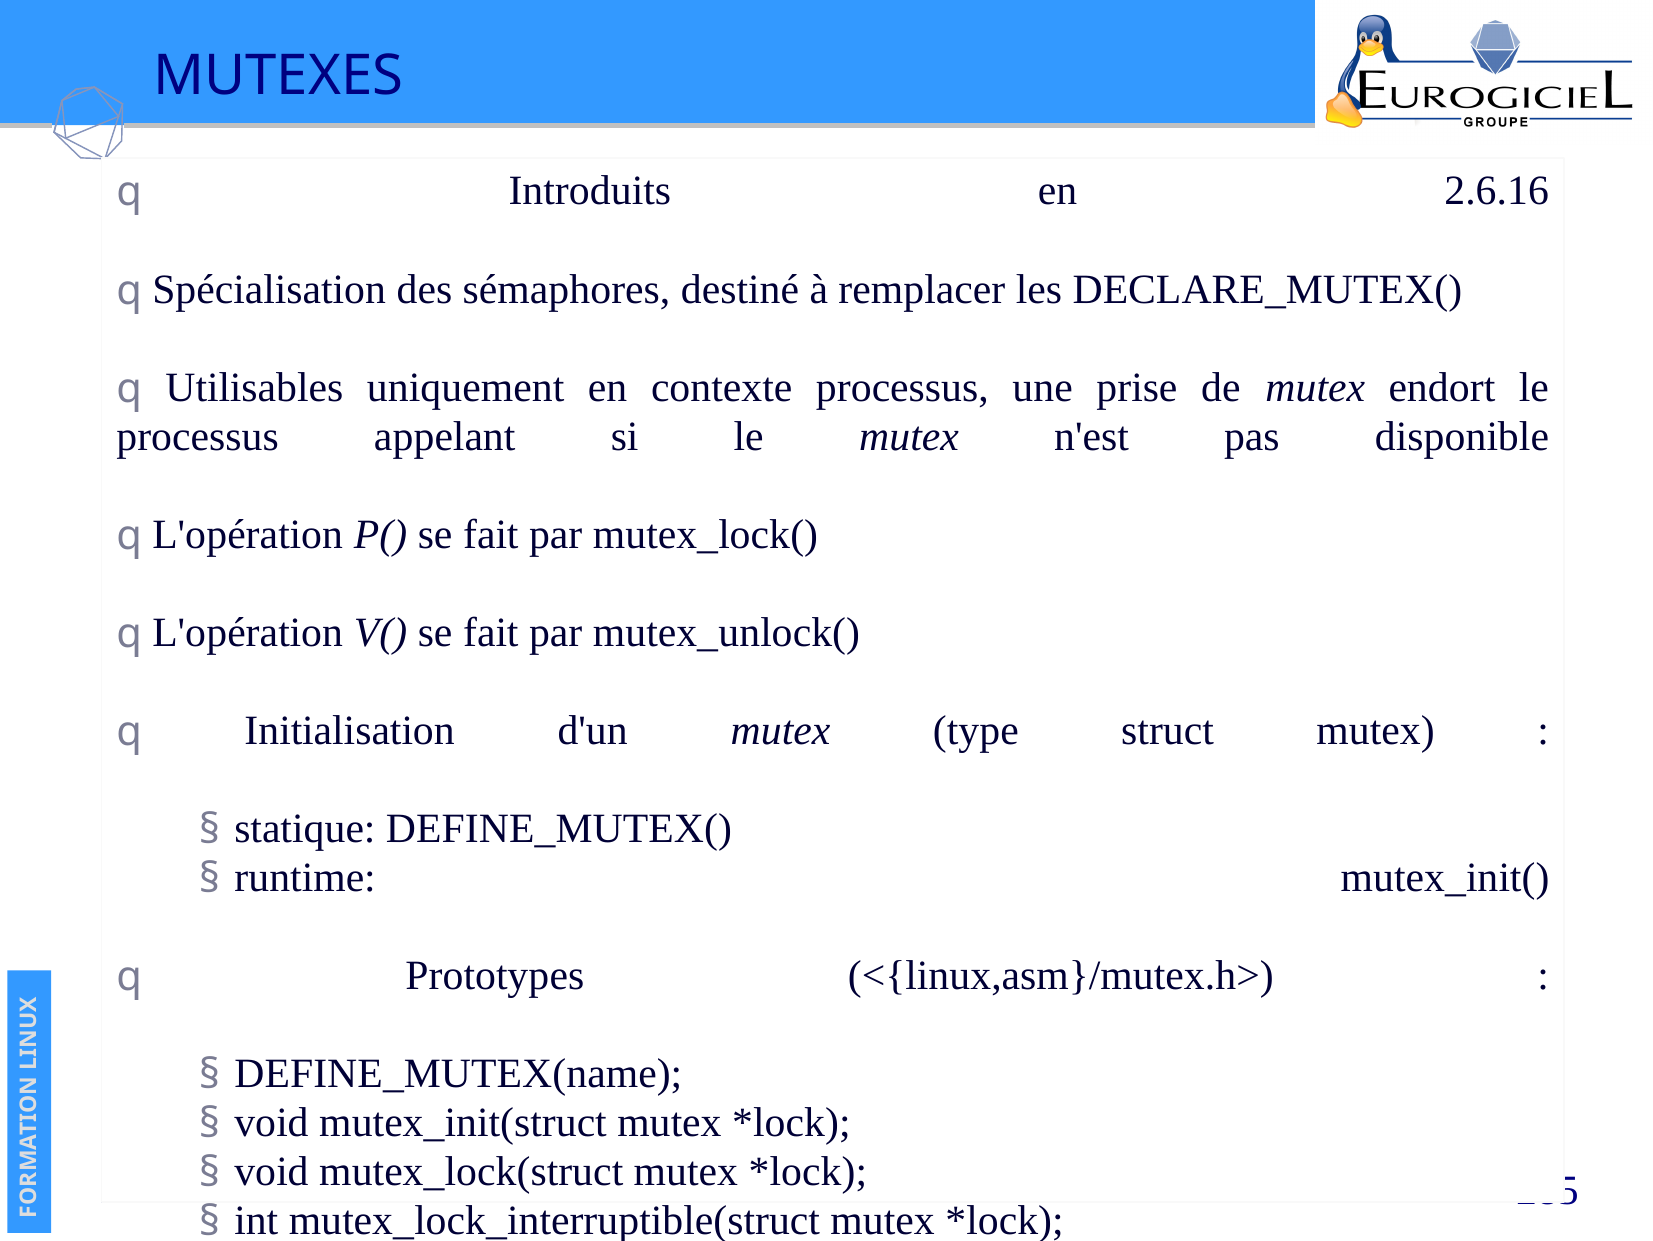

# MUTEXES
 Introduits en 2.6.16
 Spécialisation des sémaphores, destiné à remplacer les DECLARE_MUTEX()
 Utilisables uniquement en contexte processus, une prise de mutex endort le processus appelant si le mutex n'est pas disponible
 L'opération P() se fait par mutex_lock()
 L'opération V() se fait par mutex_unlock()
 Initialisation d'un mutex (type struct mutex) :
statique: DEFINE_MUTEX()
runtime: mutex_init()
 Prototypes (<{linux,asm}/mutex.h>) :
DEFINE_MUTEX(name);
void mutex_init(struct mutex *lock);
void mutex_lock(struct mutex *lock);
int mutex_lock_interruptible(struct mutex *lock);
int mutex_trylock(struct mutex *lock);
void mutex_unlock(struct mutex *lock);
int mutex_is_locked(struct mutex *lock);